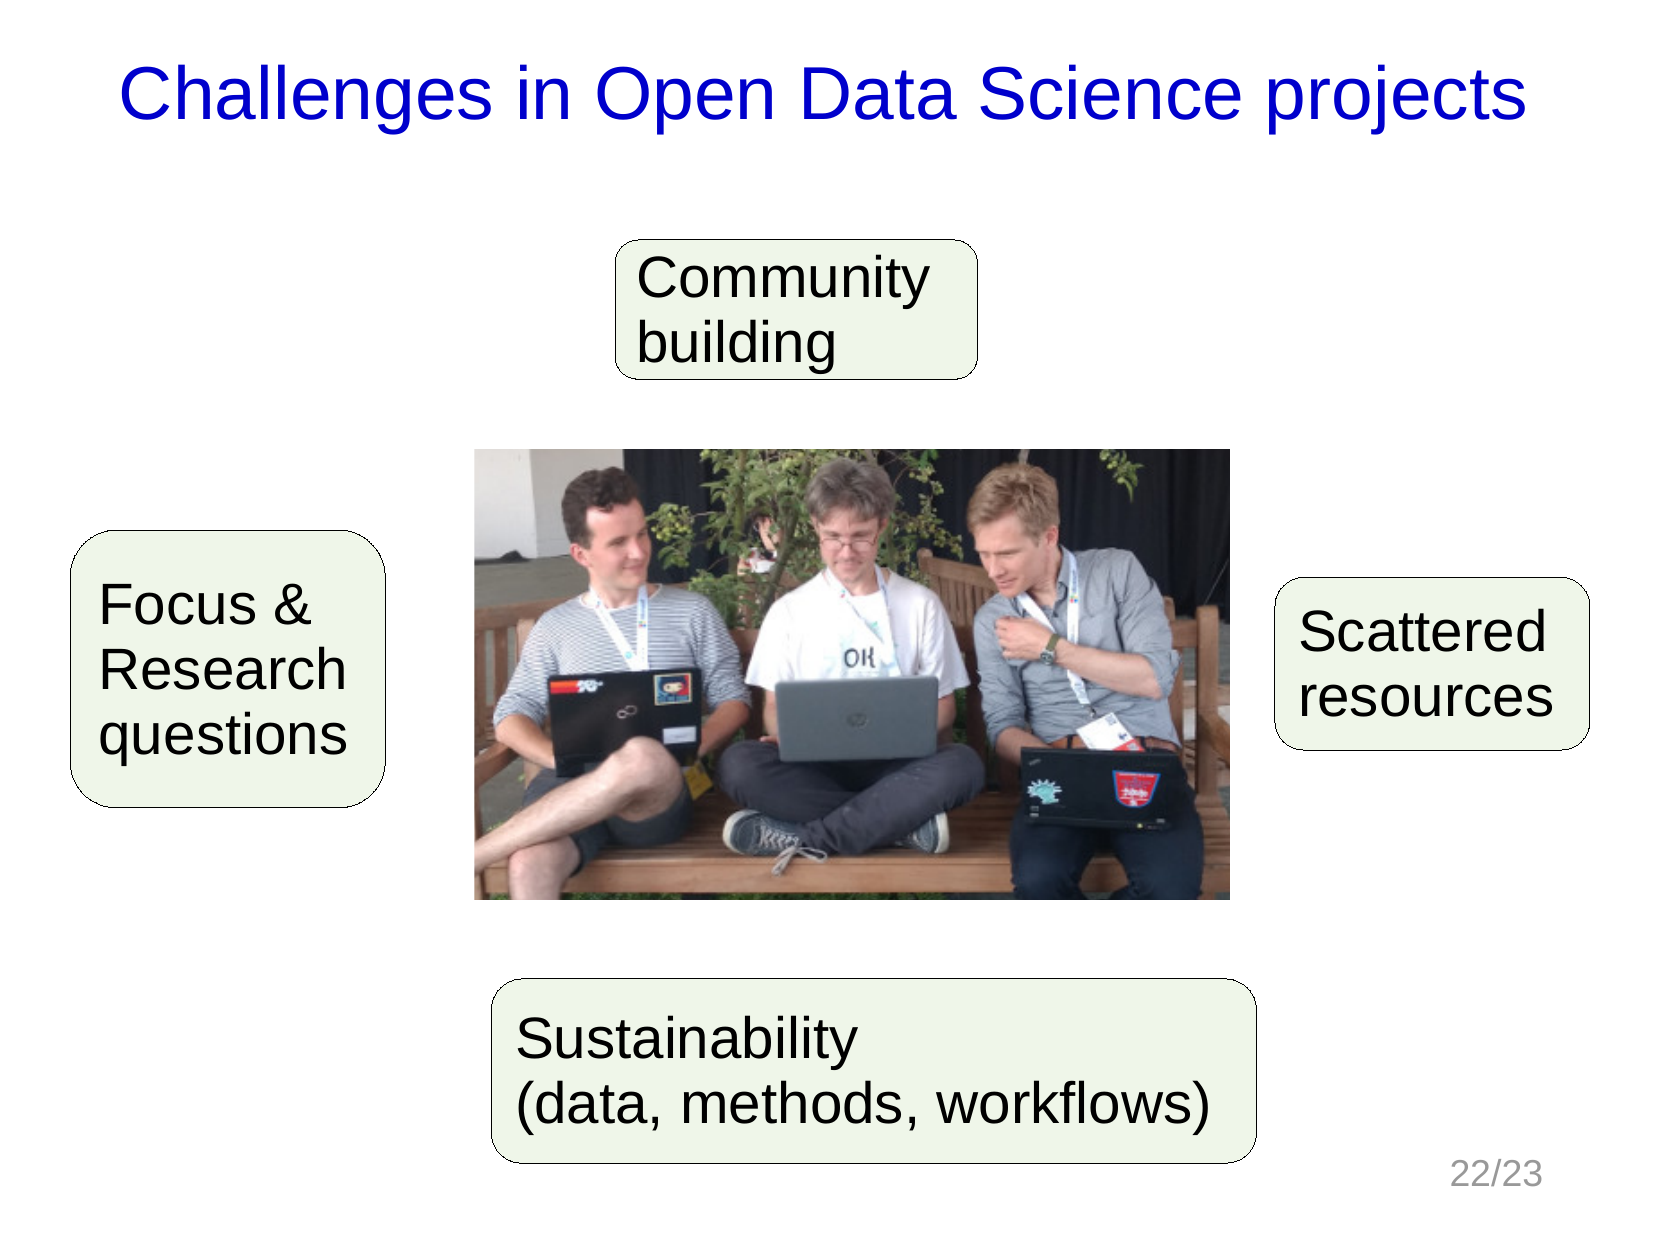

# Challenges in Open Data Science projects
Community
building
Focus &
Research
questions
Scattered
resources
Sustainability
(data, methods, workflows)